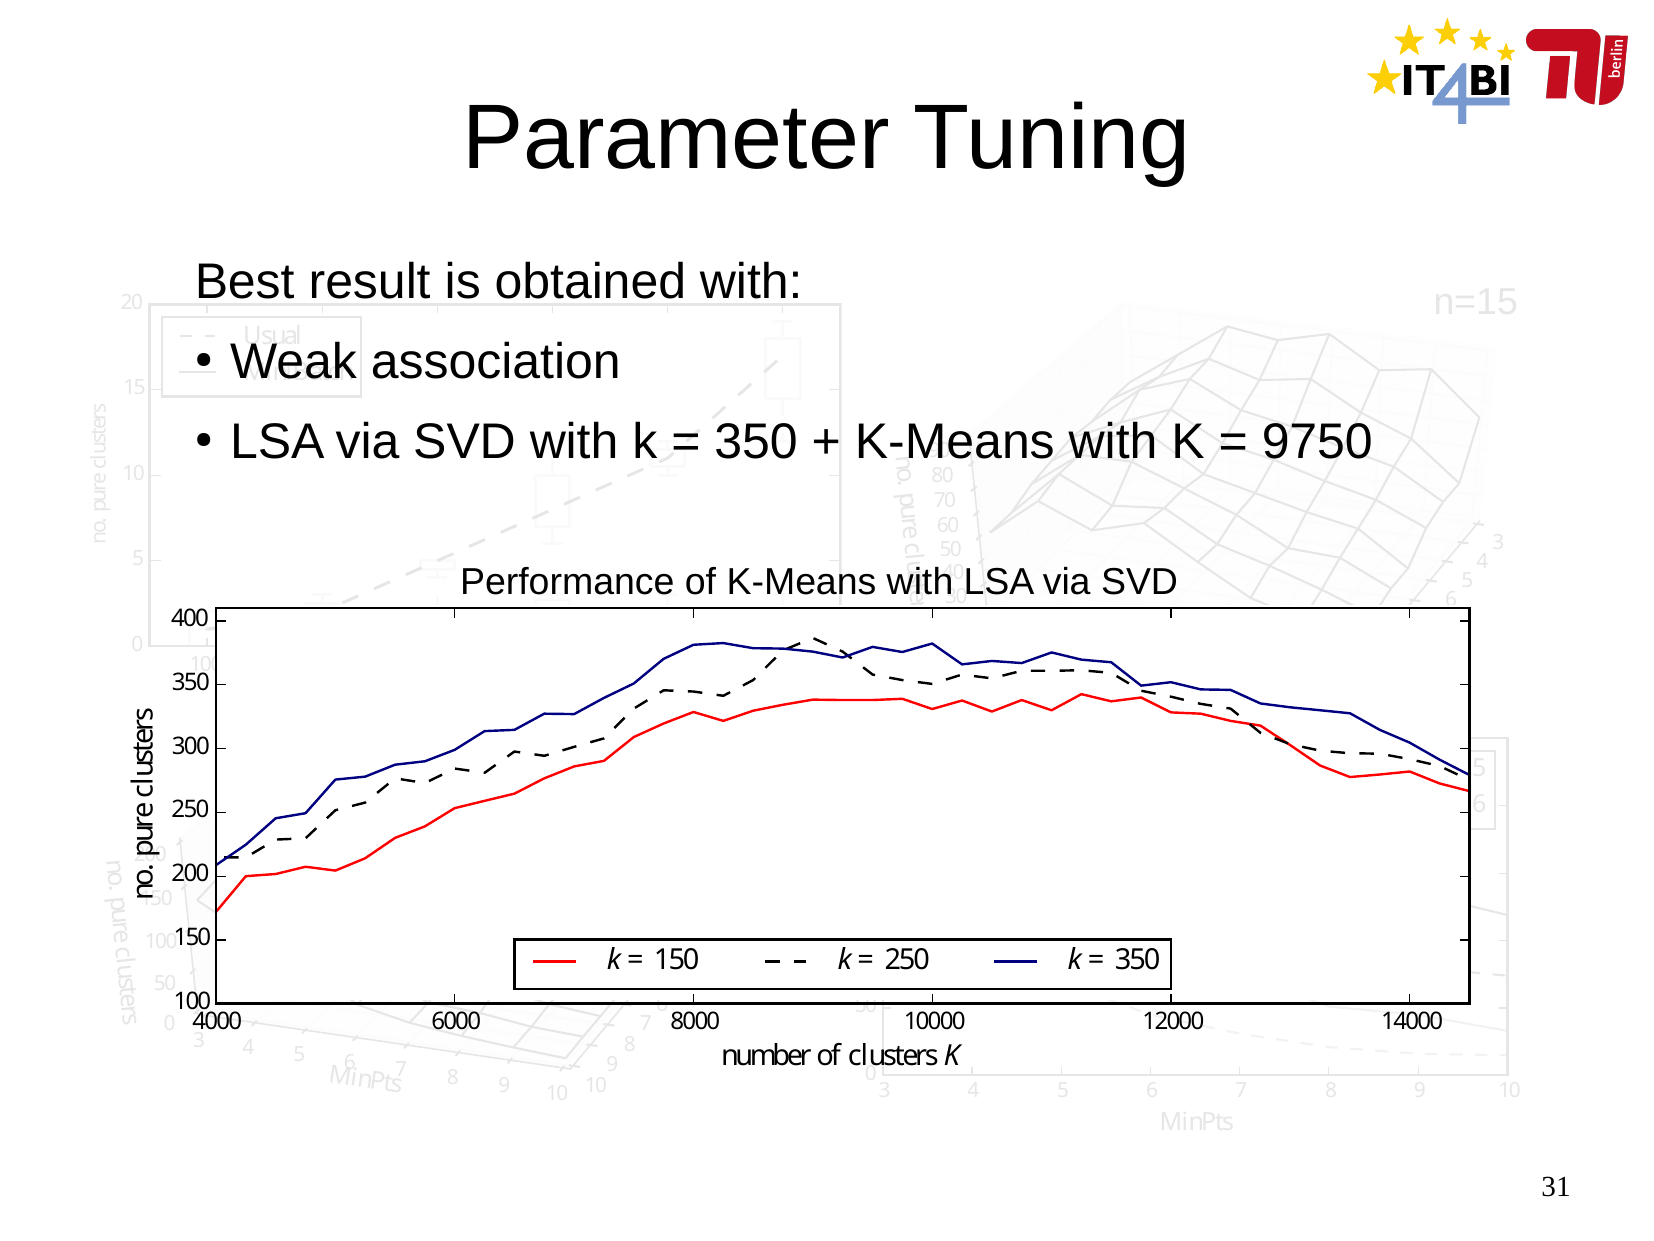

# Parameter Tuning
Best result is obtained with:
Weak association
LSA via SVD with k = 350 + K-Means with K = 9750
n=15
Performance of K-Means with LSA via SVD
31